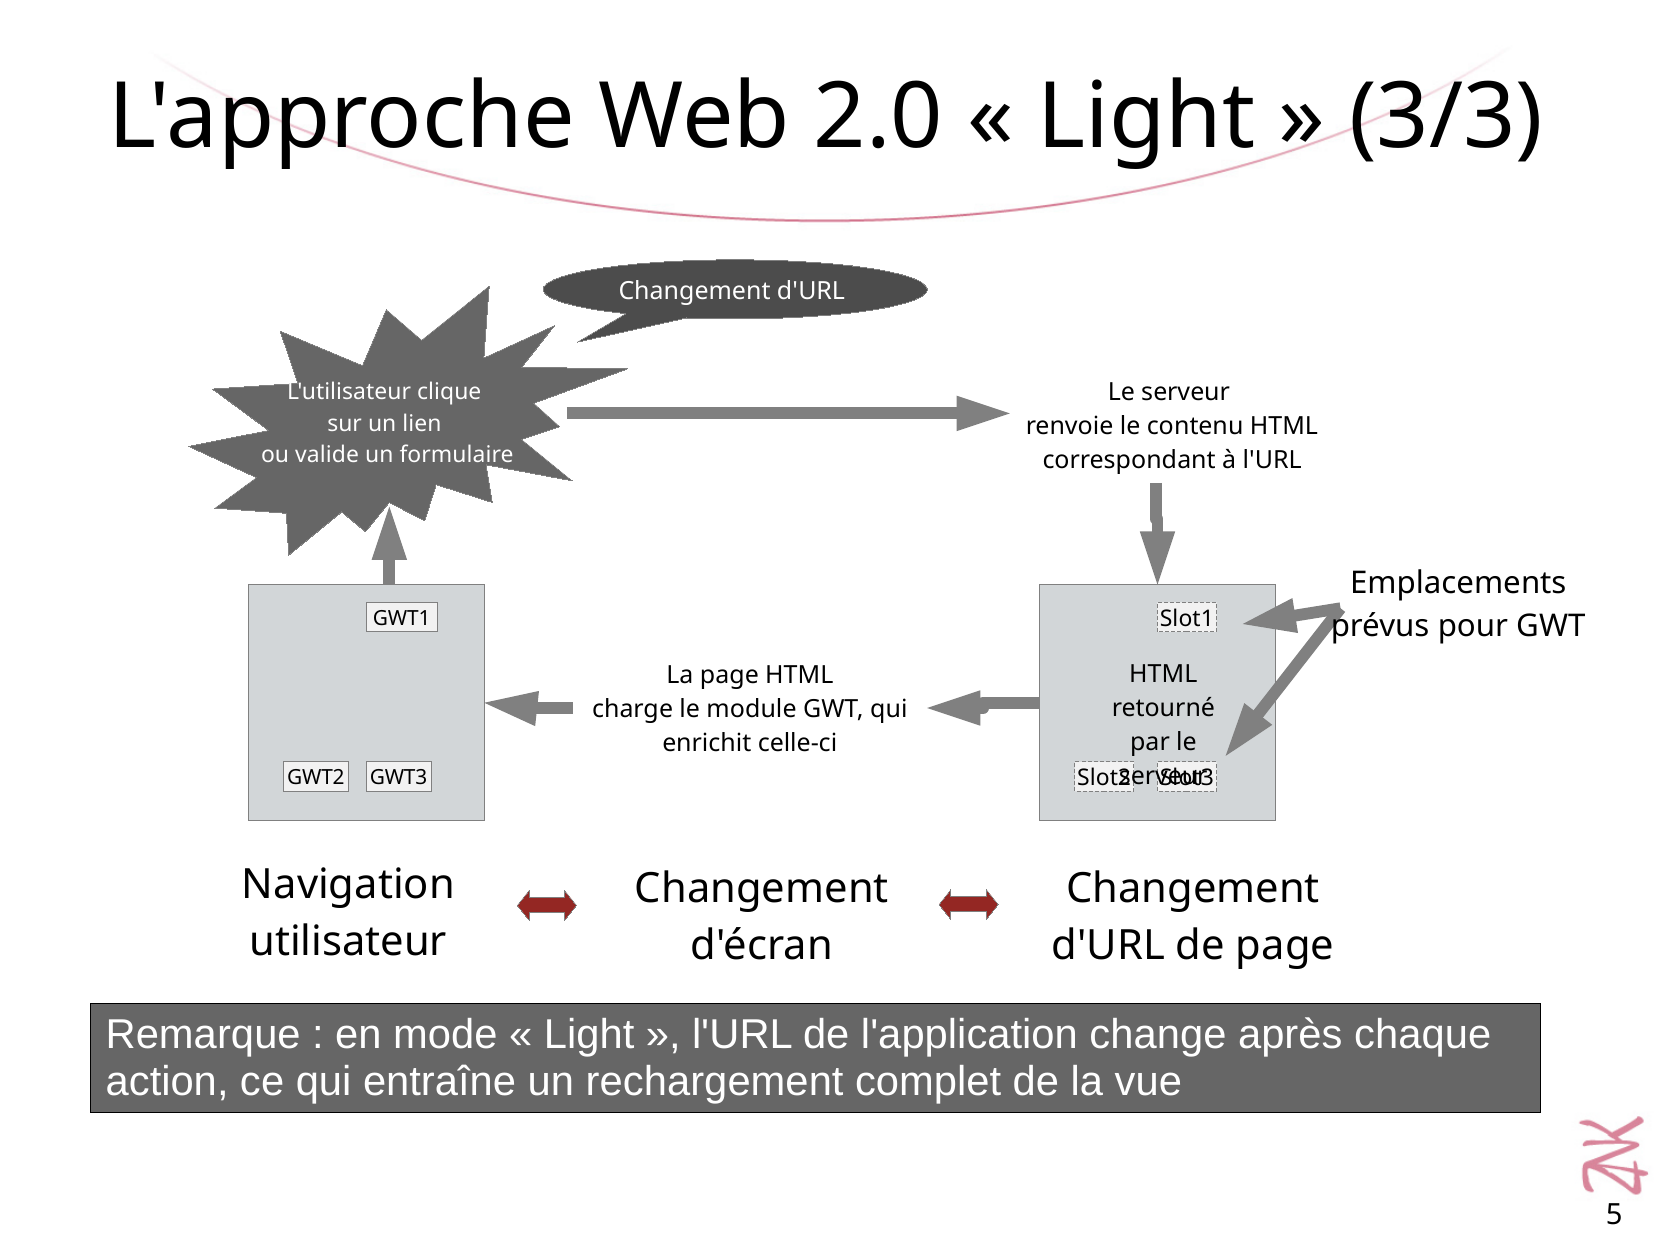

# L'approche Web 2.0 « Light » (3/3)
Changement d'URL
L'utilisateur clique
sur un lien
ou valide un formulaire
Le serveur
renvoie le contenu HTML correspondant à l'URL
Emplacements prévus pour GWT
GWT1
Slot1
HTML retourné par le serveur
La page HTML
charge le module GWT, qui enrichit celle-ci
GWT2
GWT3
Slot2
Slot3
Navigation utilisateur
Changement
d'écran
Changement
d'URL de page
Remarque : en mode « Light », l'URL de l'application change après chaque action, ce qui entraîne un rechargement complet de la vue
5